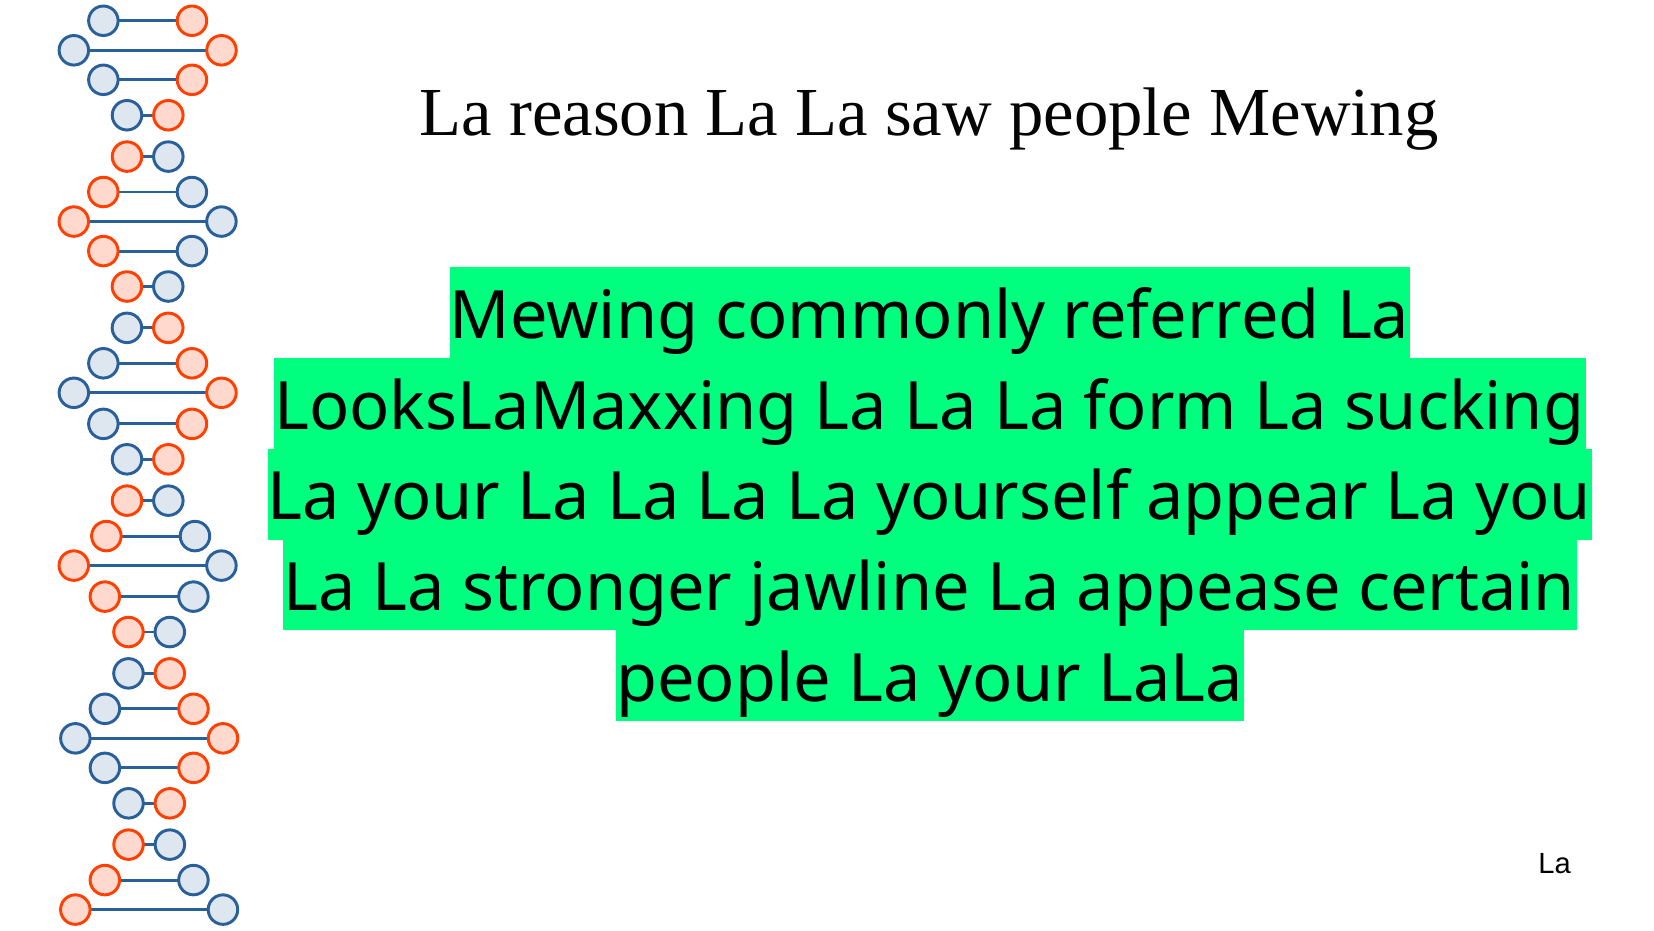

# La reason La La saw people Mewing
Mewing commonly referred La LooksLaMaxxing La La La form La sucking La your La La La La yourself appear La you La La stronger jawline La appease certain people La your LaLa
4